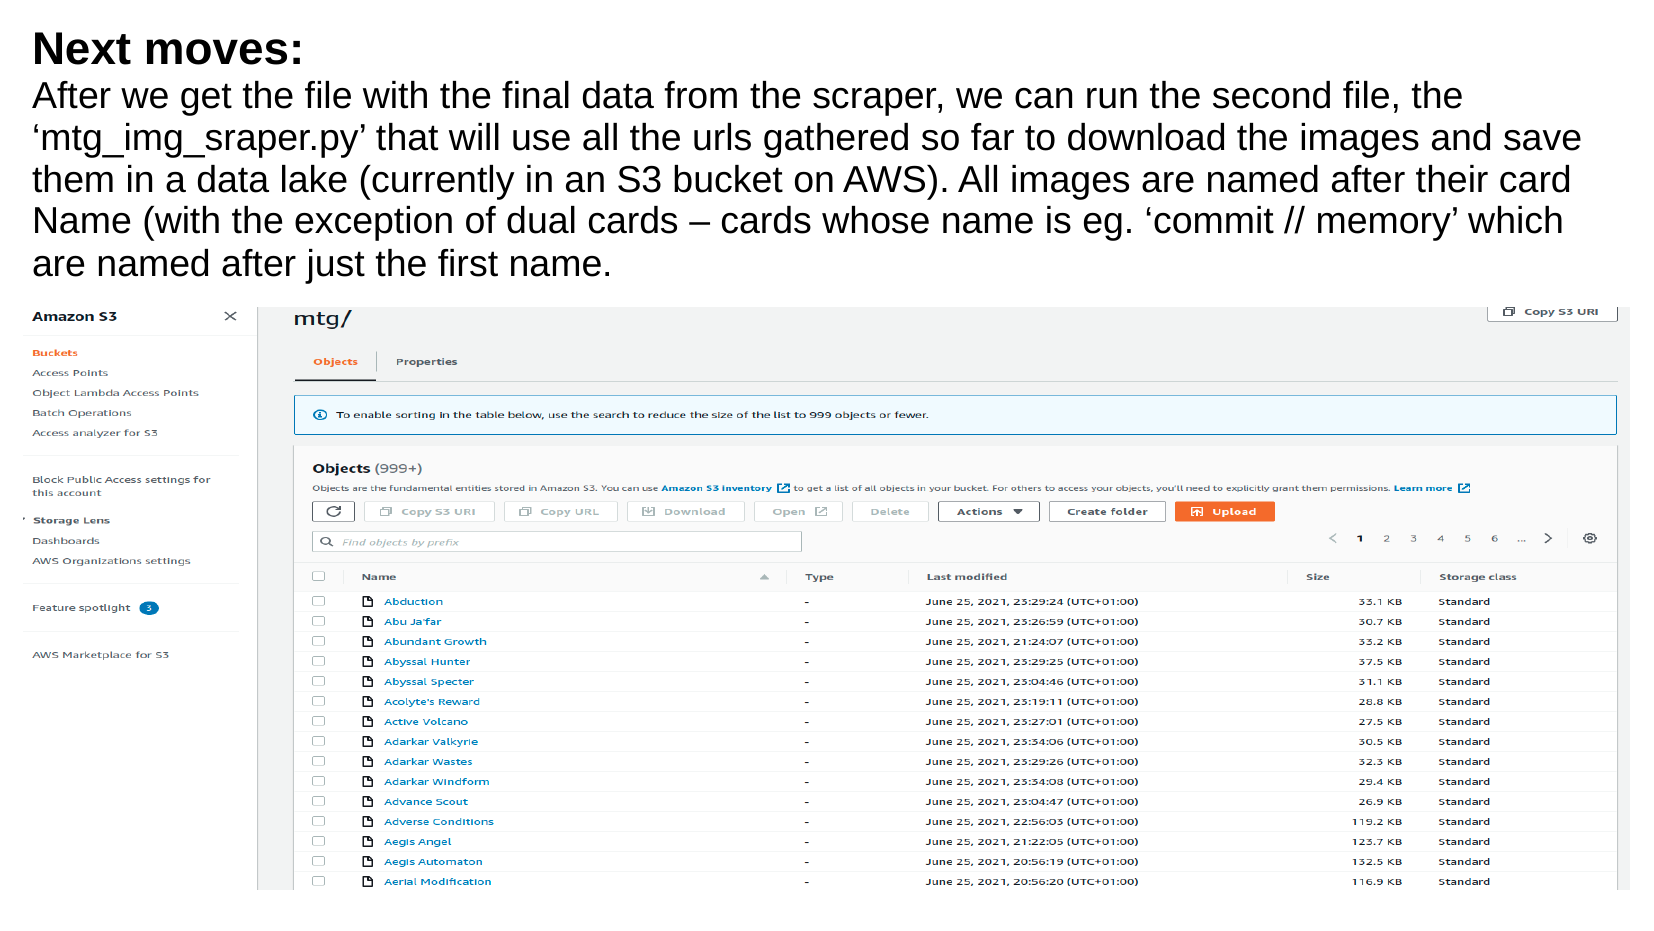

Next moves:
After we get the file with the final data from the scraper, we can run the second file, the
‘mtg_img_sraper.py’ that will use all the urls gathered so far to download the images and save
them in a data lake (currently in an S3 bucket on AWS). All images are named after their card
Name (with the exception of dual cards – cards whose name is eg. ‘commit // memory’ which
are named after just the first name.